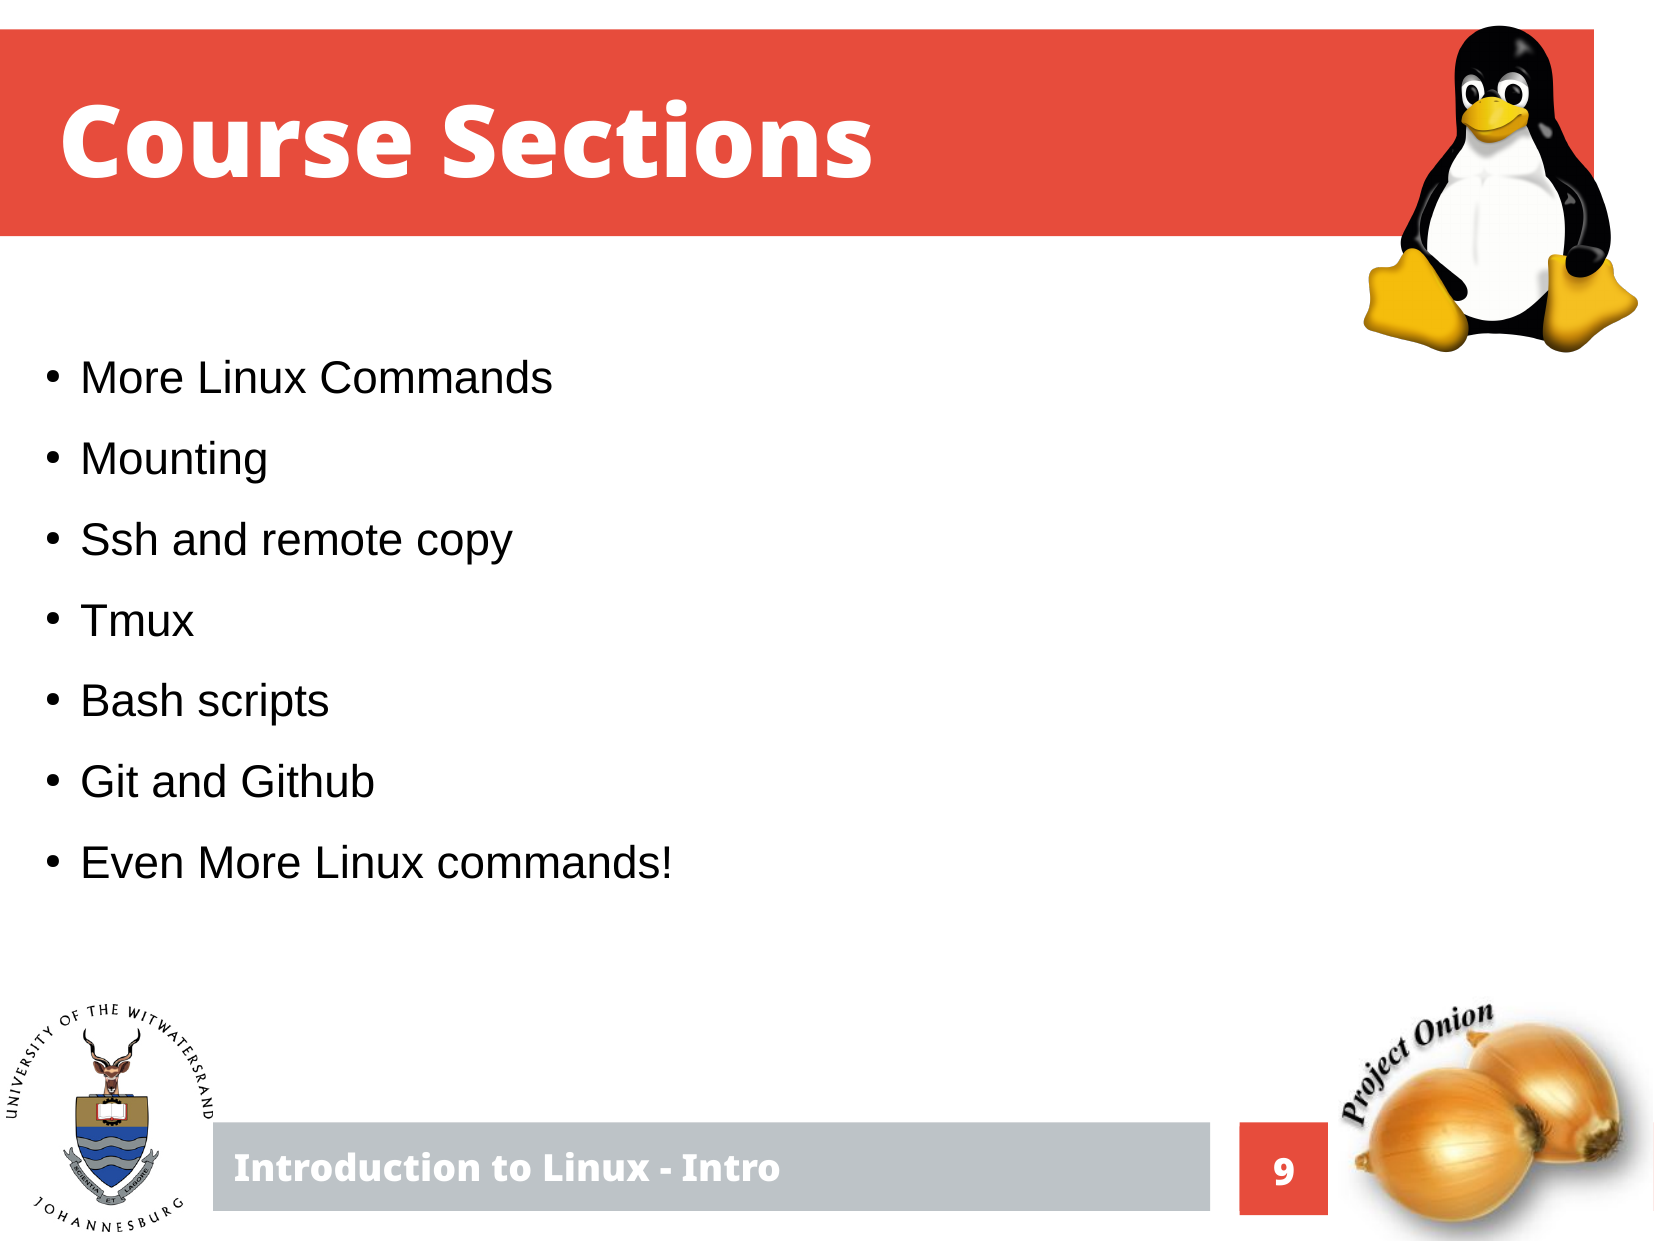

# Course Sections
More Linux Commands
Mounting
Ssh and remote copy
Tmux
Bash scripts
Git and Github
Even More Linux commands!
 Introduction to Linux - Intro
9